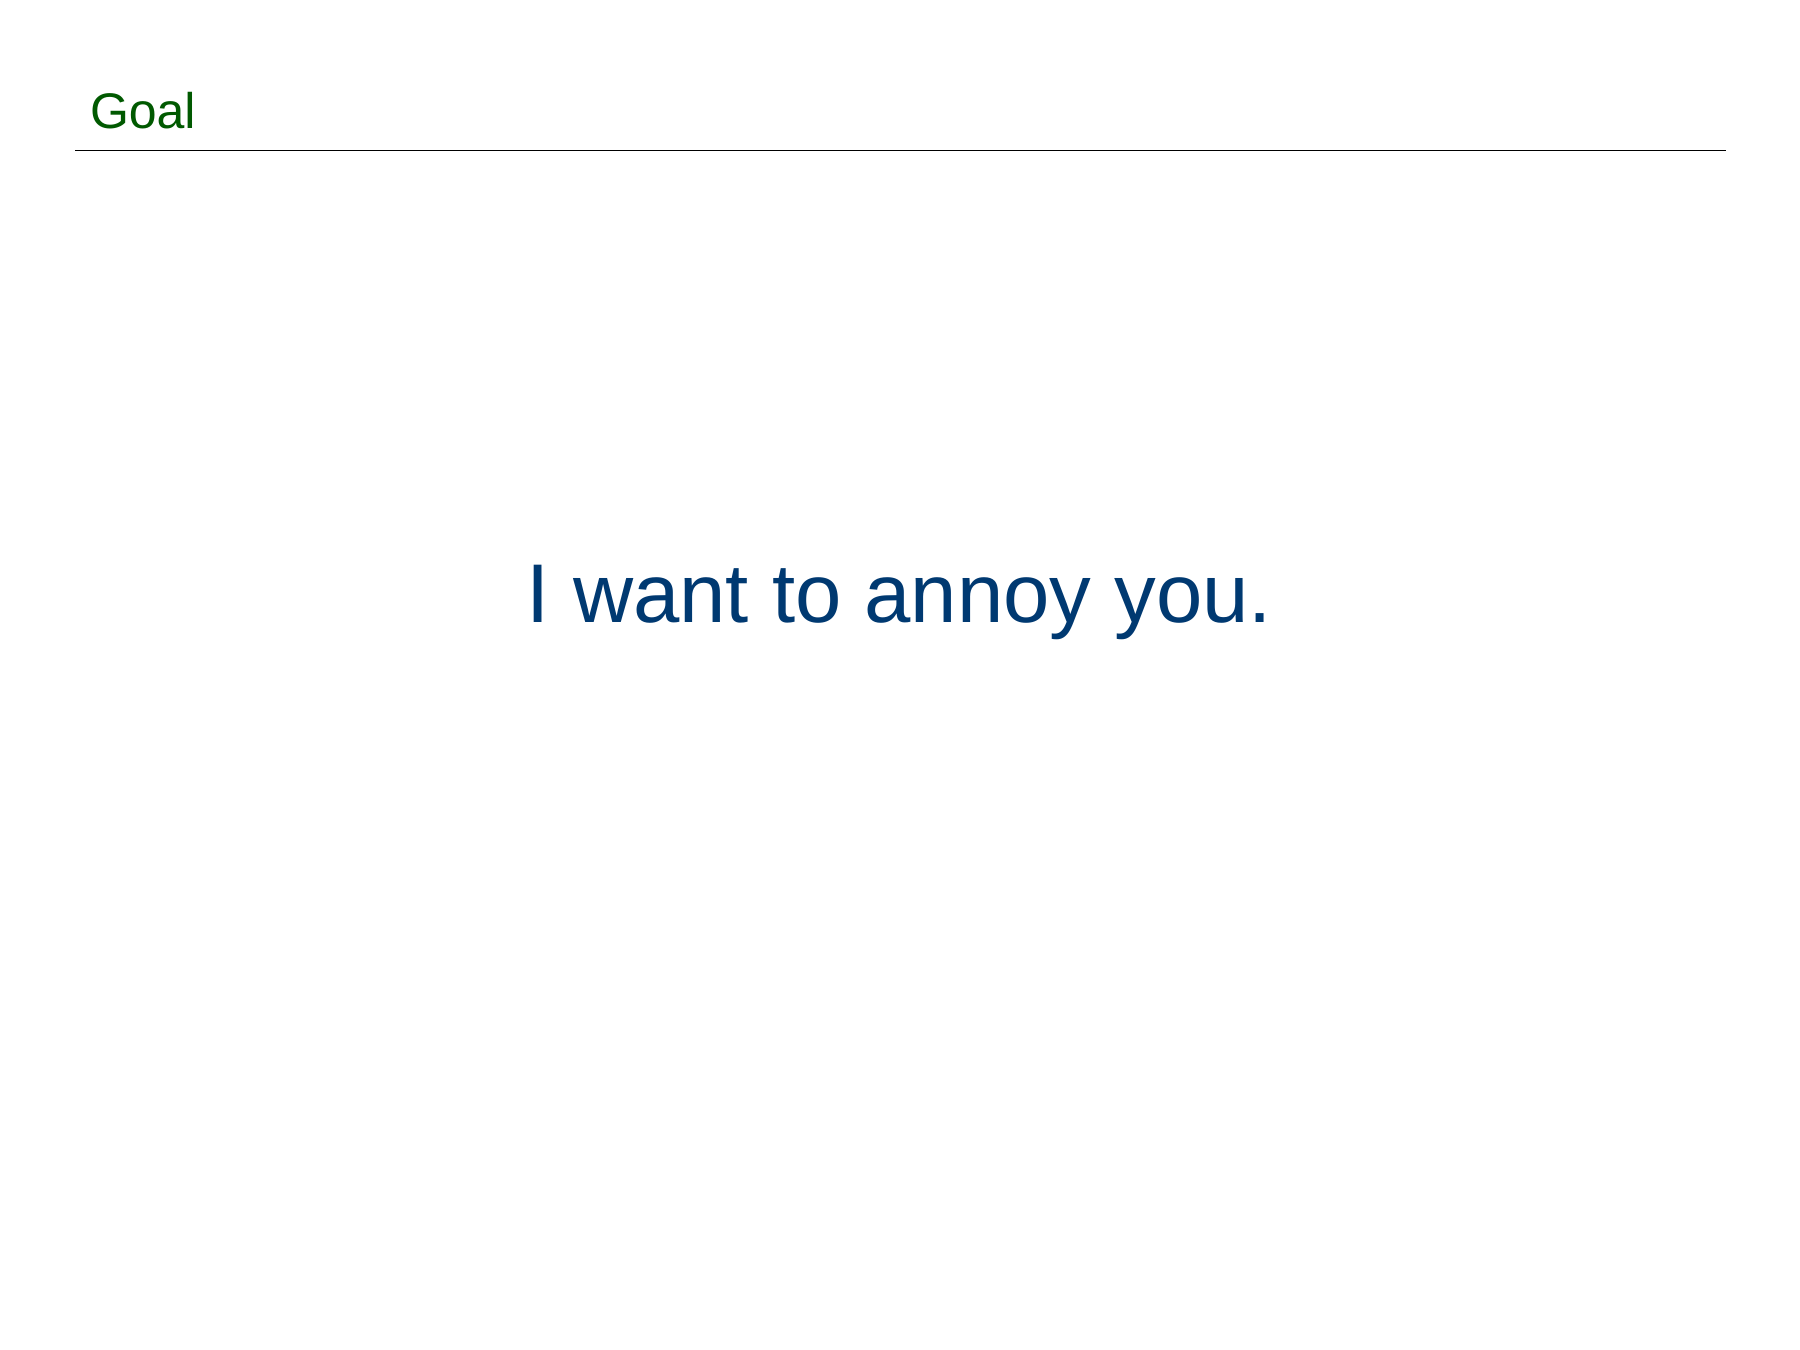

# Goal
I want to annoy you.